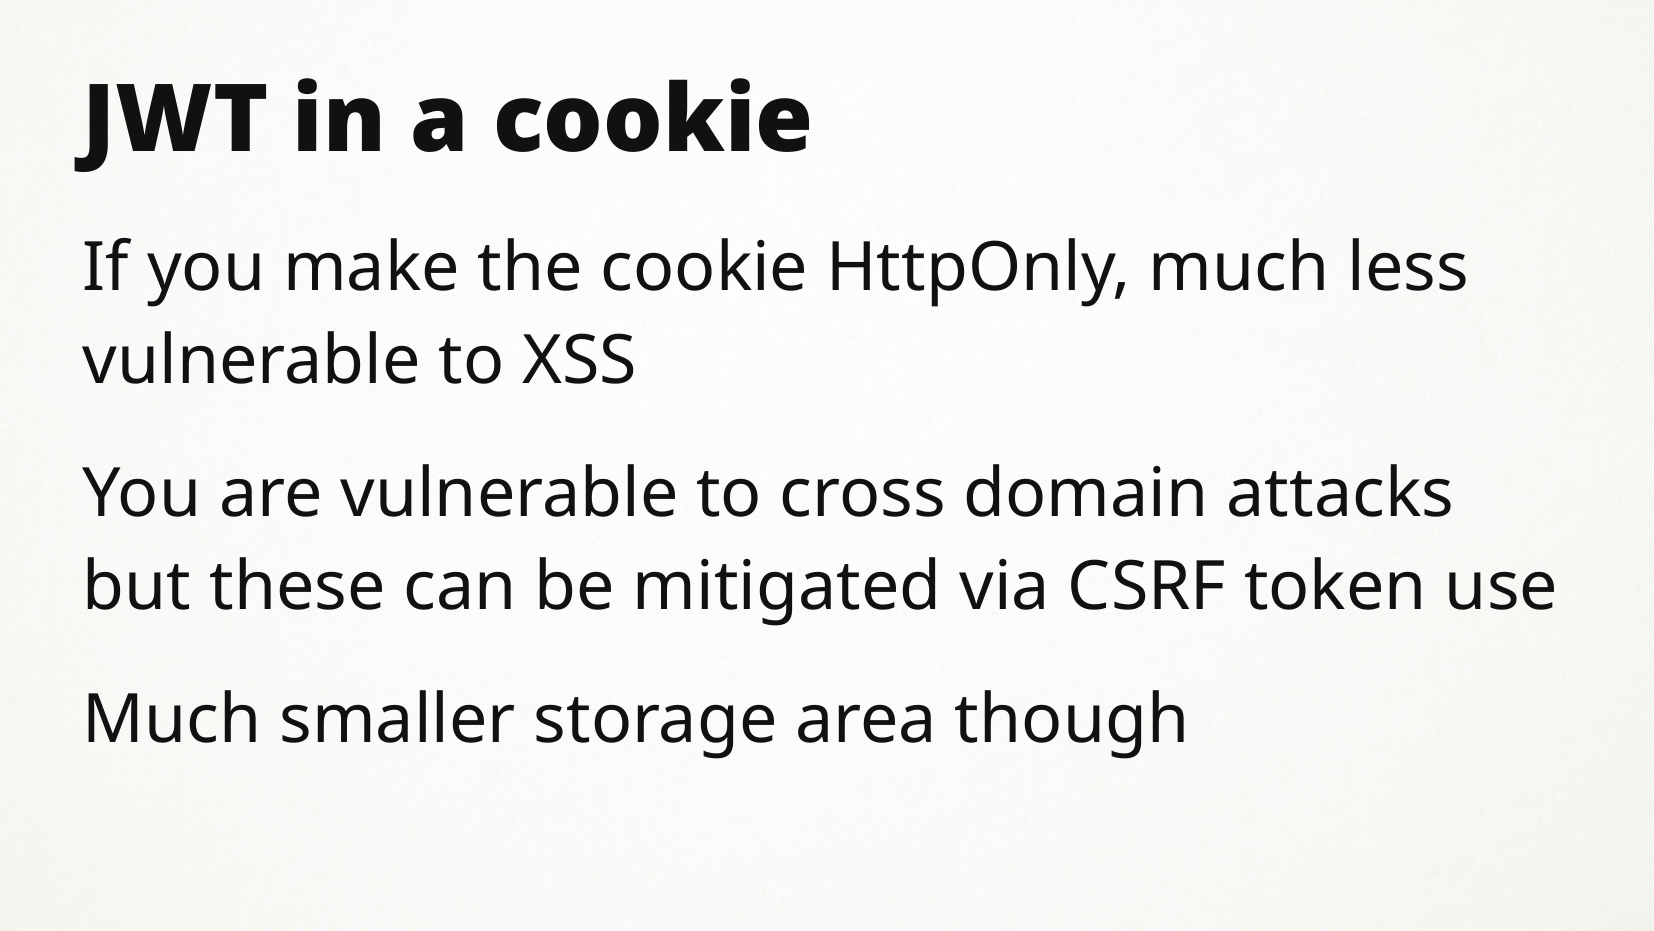

# JWT in a cookie
If you make the cookie HttpOnly, much less vulnerable to XSS
You are vulnerable to cross domain attacks but these can be mitigated via CSRF token use
Much smaller storage area though